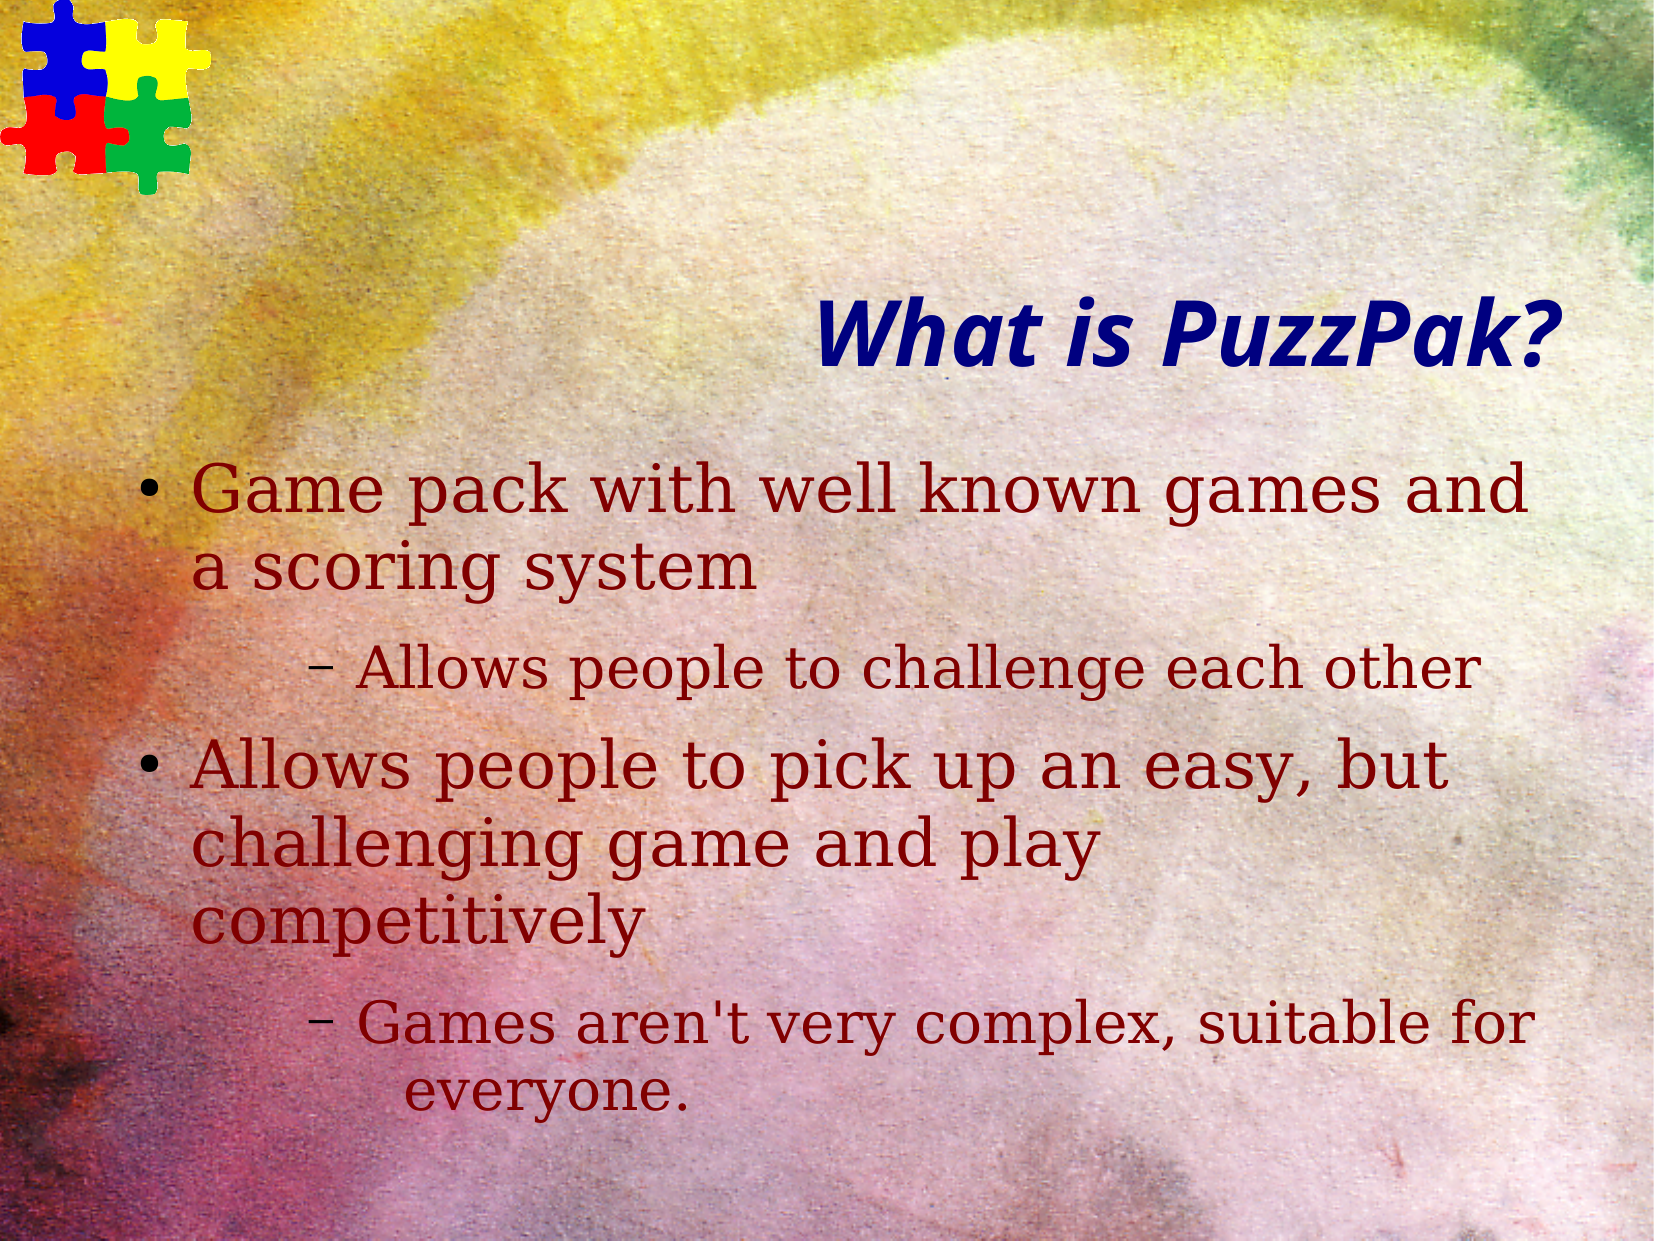

# What is PuzzPak?
Game pack with well known games and a scoring system
Allows people to challenge each other
Allows people to pick up an easy, but challenging game and play competitively
Games aren't very complex, suitable for everyone.